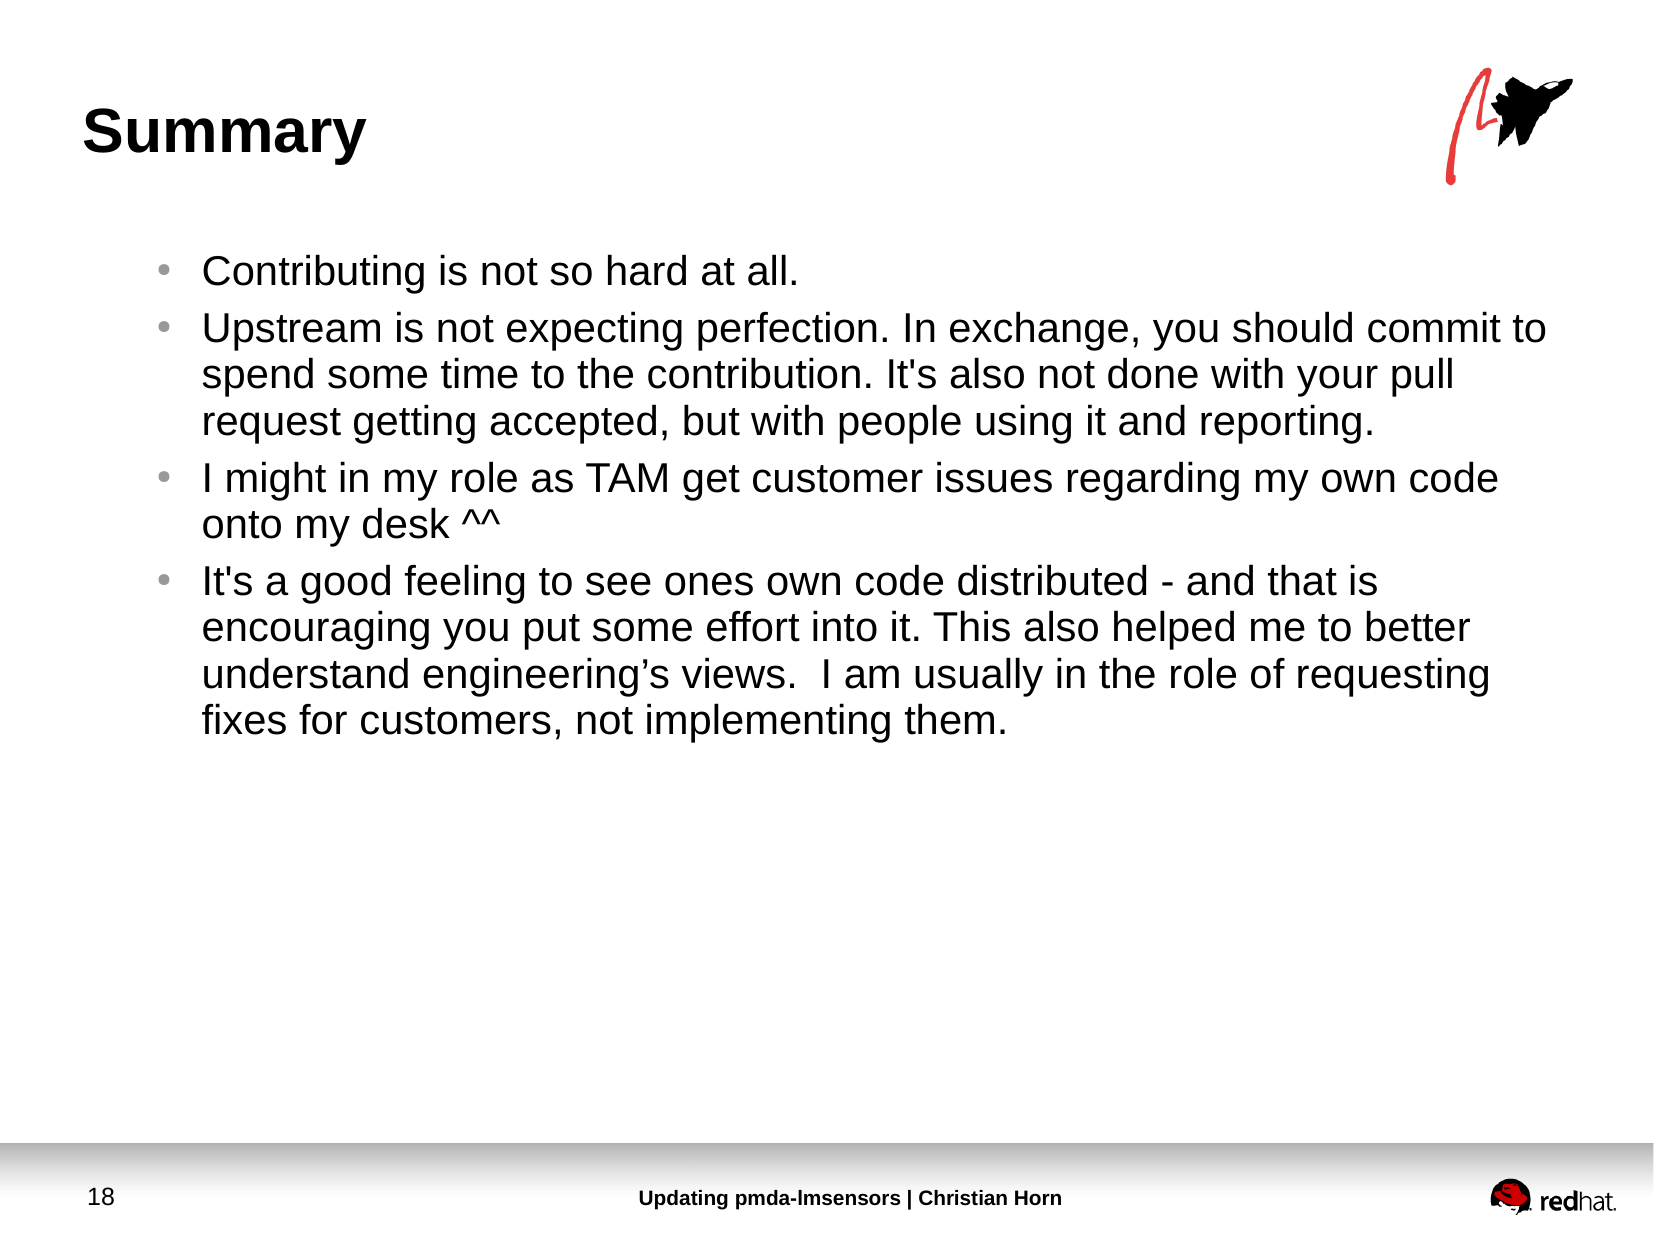

# Summary
Contributing is not so hard at all.
Upstream is not expecting perfection. In exchange, you should commit to spend some time to the contribution. It's also not done with your pull request getting accepted, but with people using it and reporting.
I might in my role as TAM get customer issues regarding my own code onto my desk ^^
It's a good feeling to see ones own code distributed - and that is encouraging you put some effort into it. This also helped me to better understand engineering’s views. I am usually in the role of requesting fixes for customers, not implementing them.